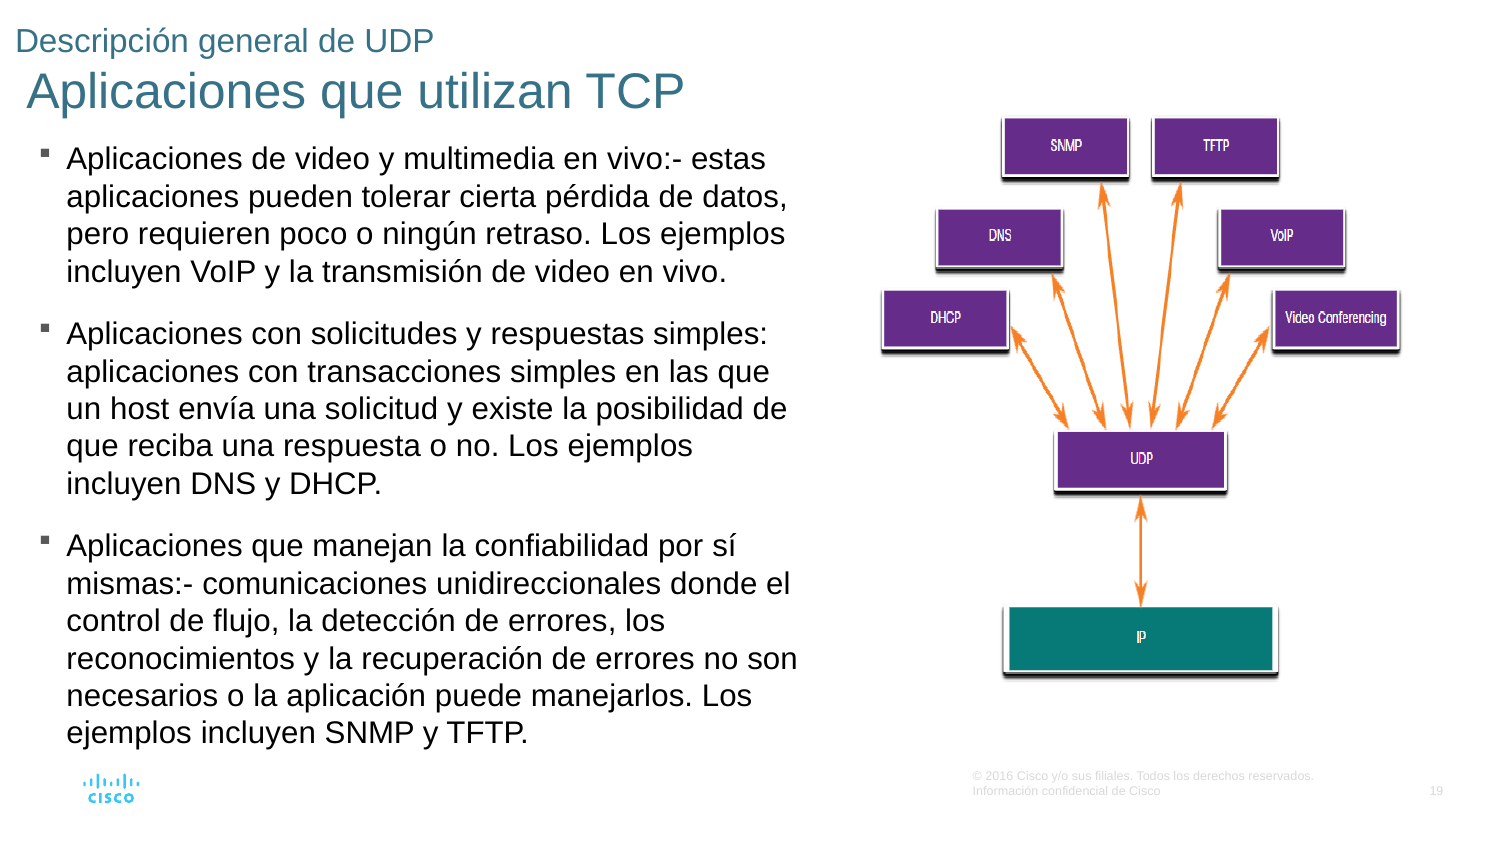

# Descripción general de UDP Aplicaciones que utilizan TCP
Aplicaciones de video y multimedia en vivo:- estas aplicaciones pueden tolerar cierta pérdida de datos, pero requieren poco o ningún retraso. Los ejemplos incluyen VoIP y la transmisión de video en vivo.
Aplicaciones con solicitudes y respuestas simples: aplicaciones con transacciones simples en las que un host envía una solicitud y existe la posibilidad de que reciba una respuesta o no. Los ejemplos incluyen DNS y DHCP.
Aplicaciones que manejan la confiabilidad por sí mismas:- comunicaciones unidireccionales donde el control de flujo, la detección de errores, los reconocimientos y la recuperación de errores no son necesarios o la aplicación puede manejarlos. Los ejemplos incluyen SNMP y TFTP.